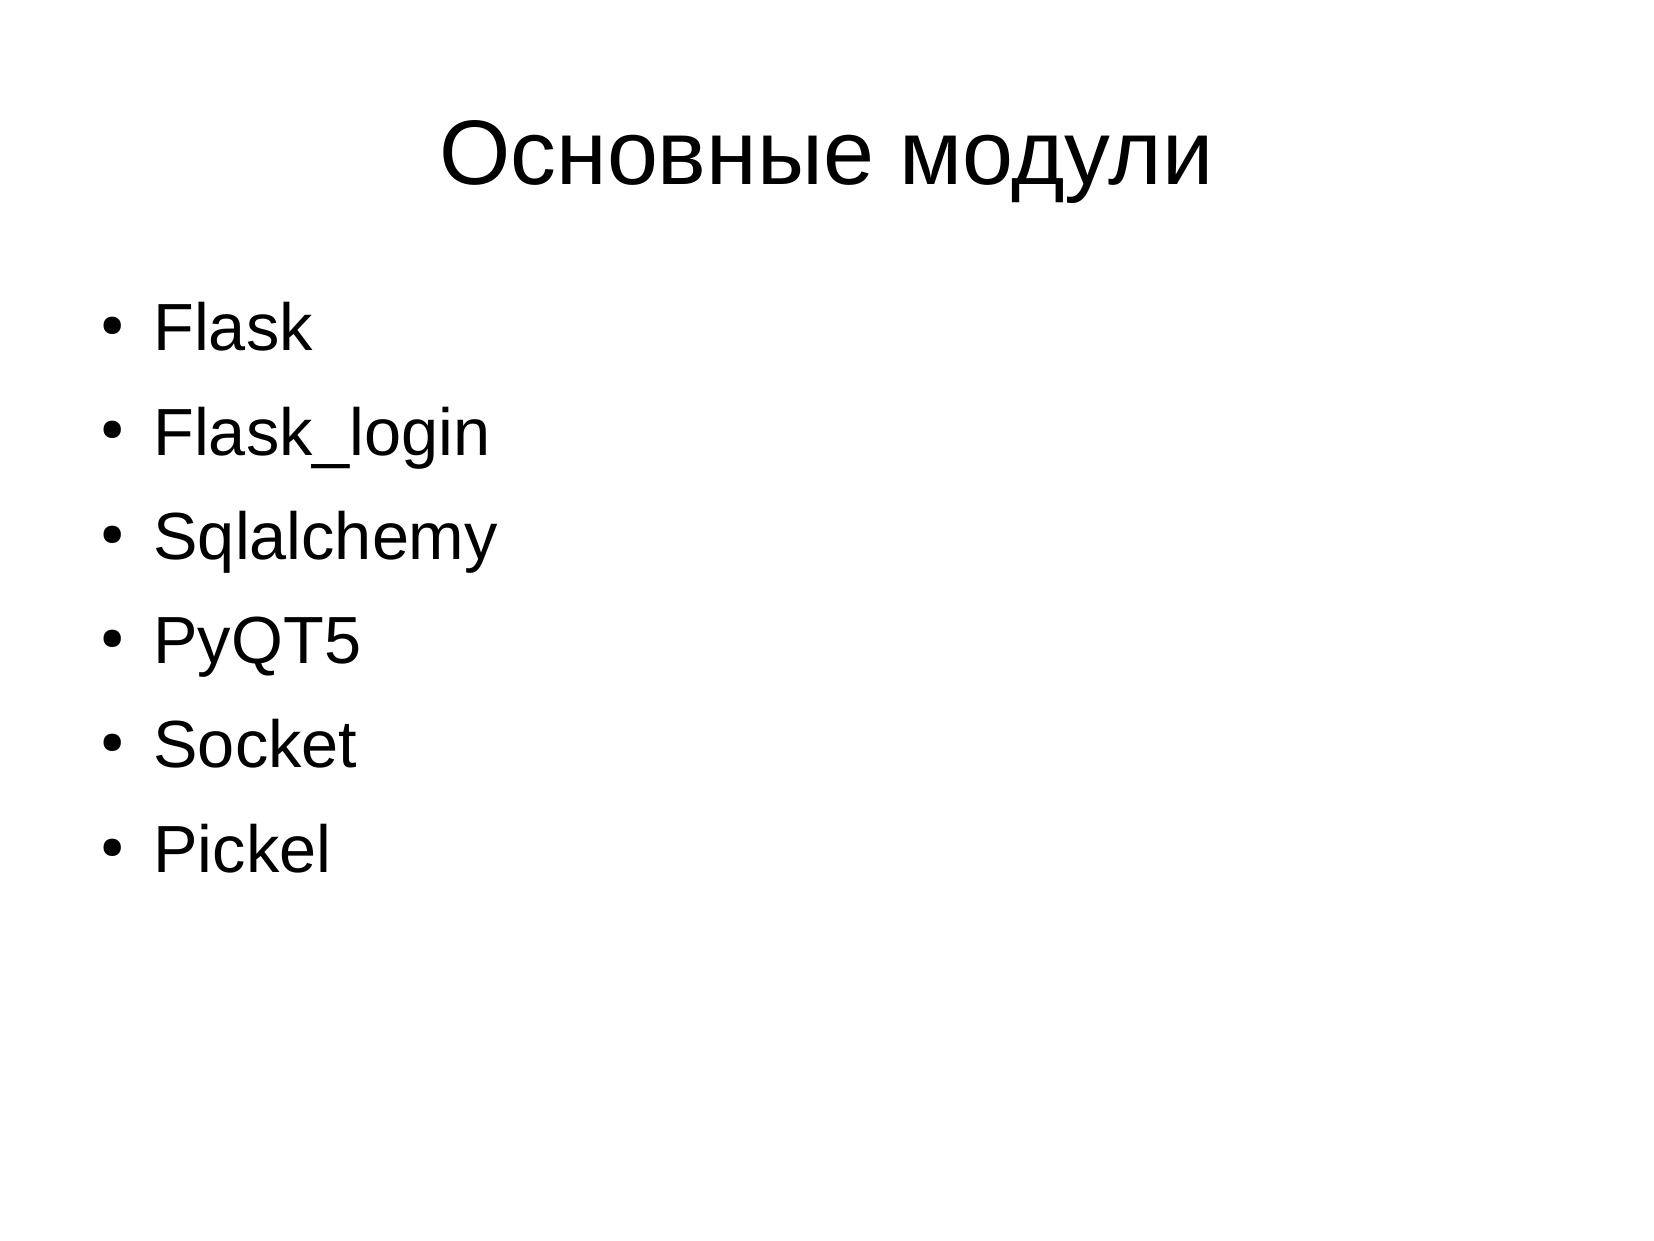

# Основные модули
Flask
Flask_login
Sqlalchemy
PyQT5
Socket
Pickel